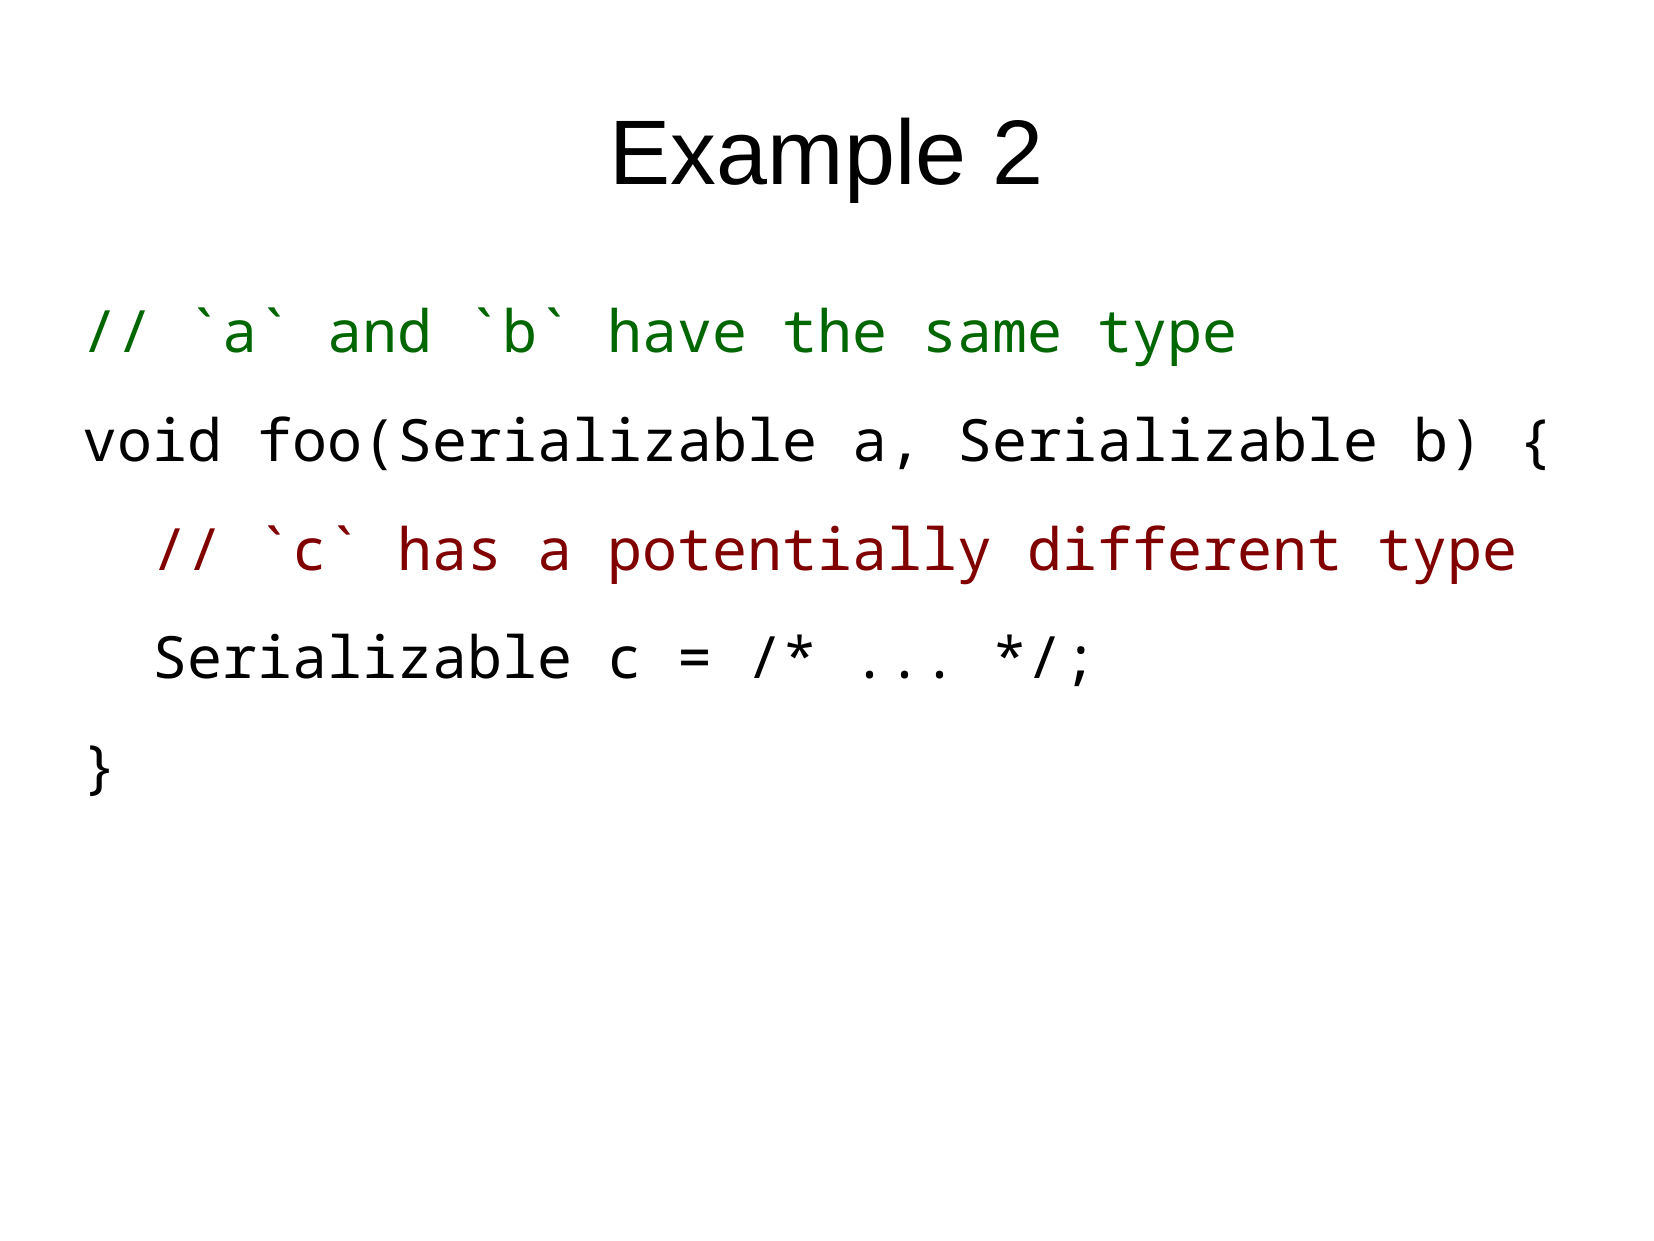

# Example 2
// `a` and `b` have the same type
void foo(Serializable a, Serializable b) {
 // `c` has a potentially different type
 Serializable c = /* ... */;
}